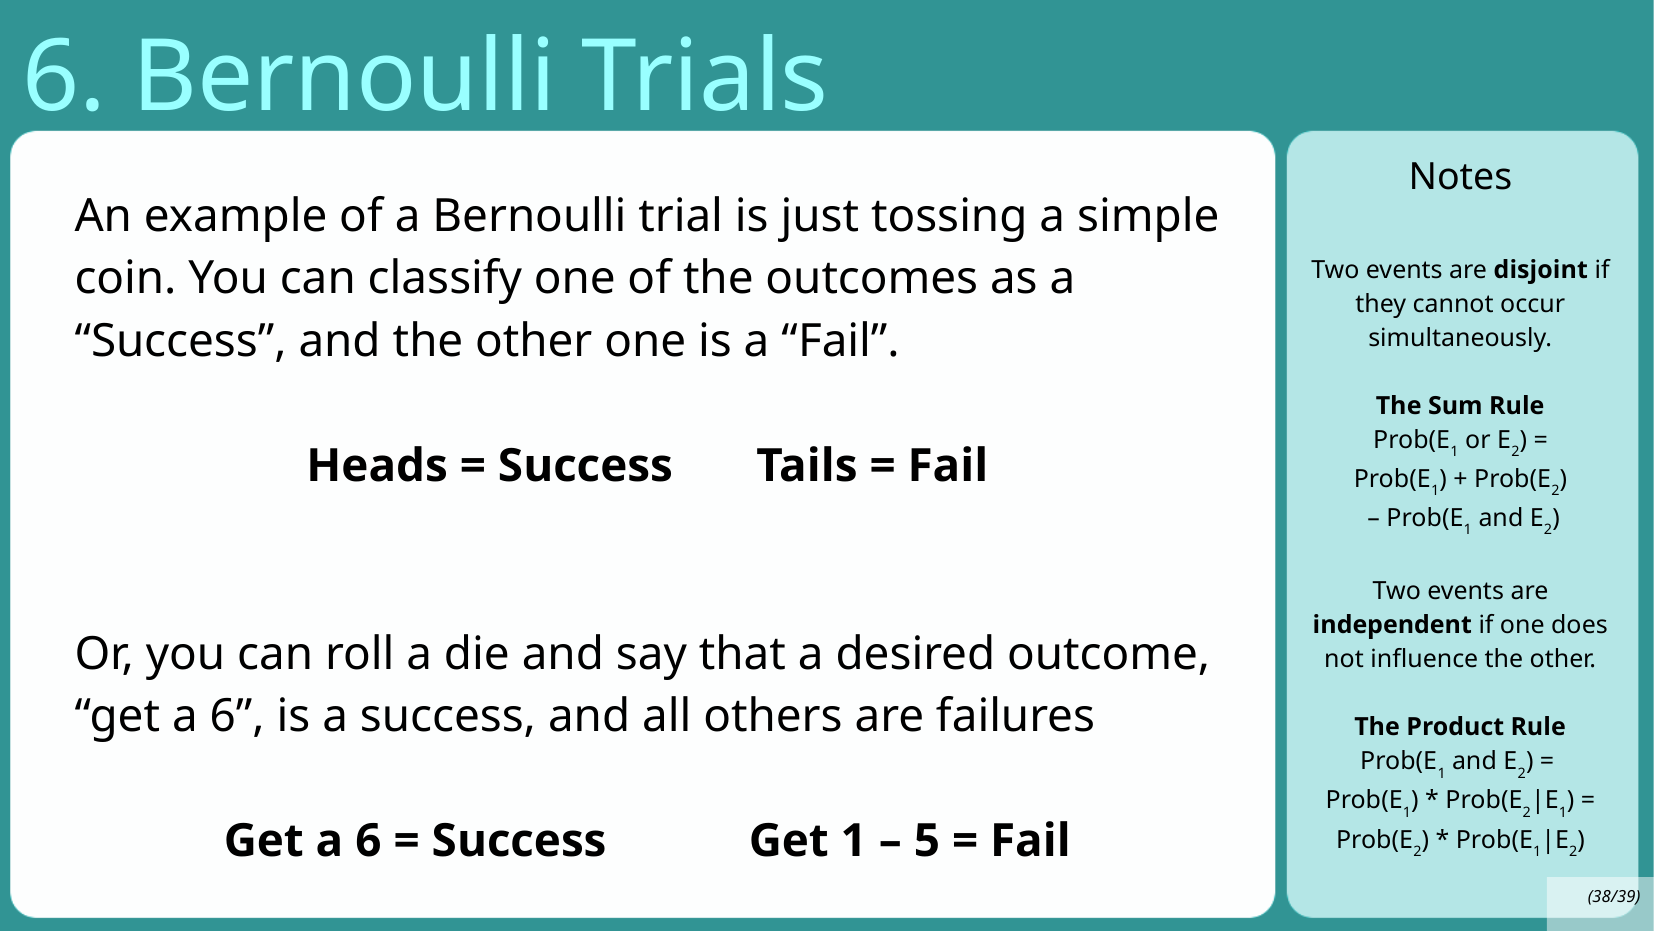

# 6. Bernoulli Trials
Notes
Two events are disjoint if they cannot occur simultaneously.
The Sum Rule
Prob(E1 or E2) =
Prob(E1) + Prob(E2)
 – Prob(E1 and E2)
Two events are independent if one does not influence the other.
The Product Rule
Prob(E1 and E2) =
Prob(E1) * Prob(E2|E1) =
Prob(E2) * Prob(E1|E2)
An example of a Bernoulli trial is just tossing a simple coin. You can classify one of the outcomes as a “Success”, and the other one is a “Fail”.
Heads = Success		Tails = Fail
Or, you can roll a die and say that a desired outcome, “get a 6”, is a success, and all others are failures
Get a 6 = Success		Get 1 – 5 = Fail
We will look at these more in-depth next time.